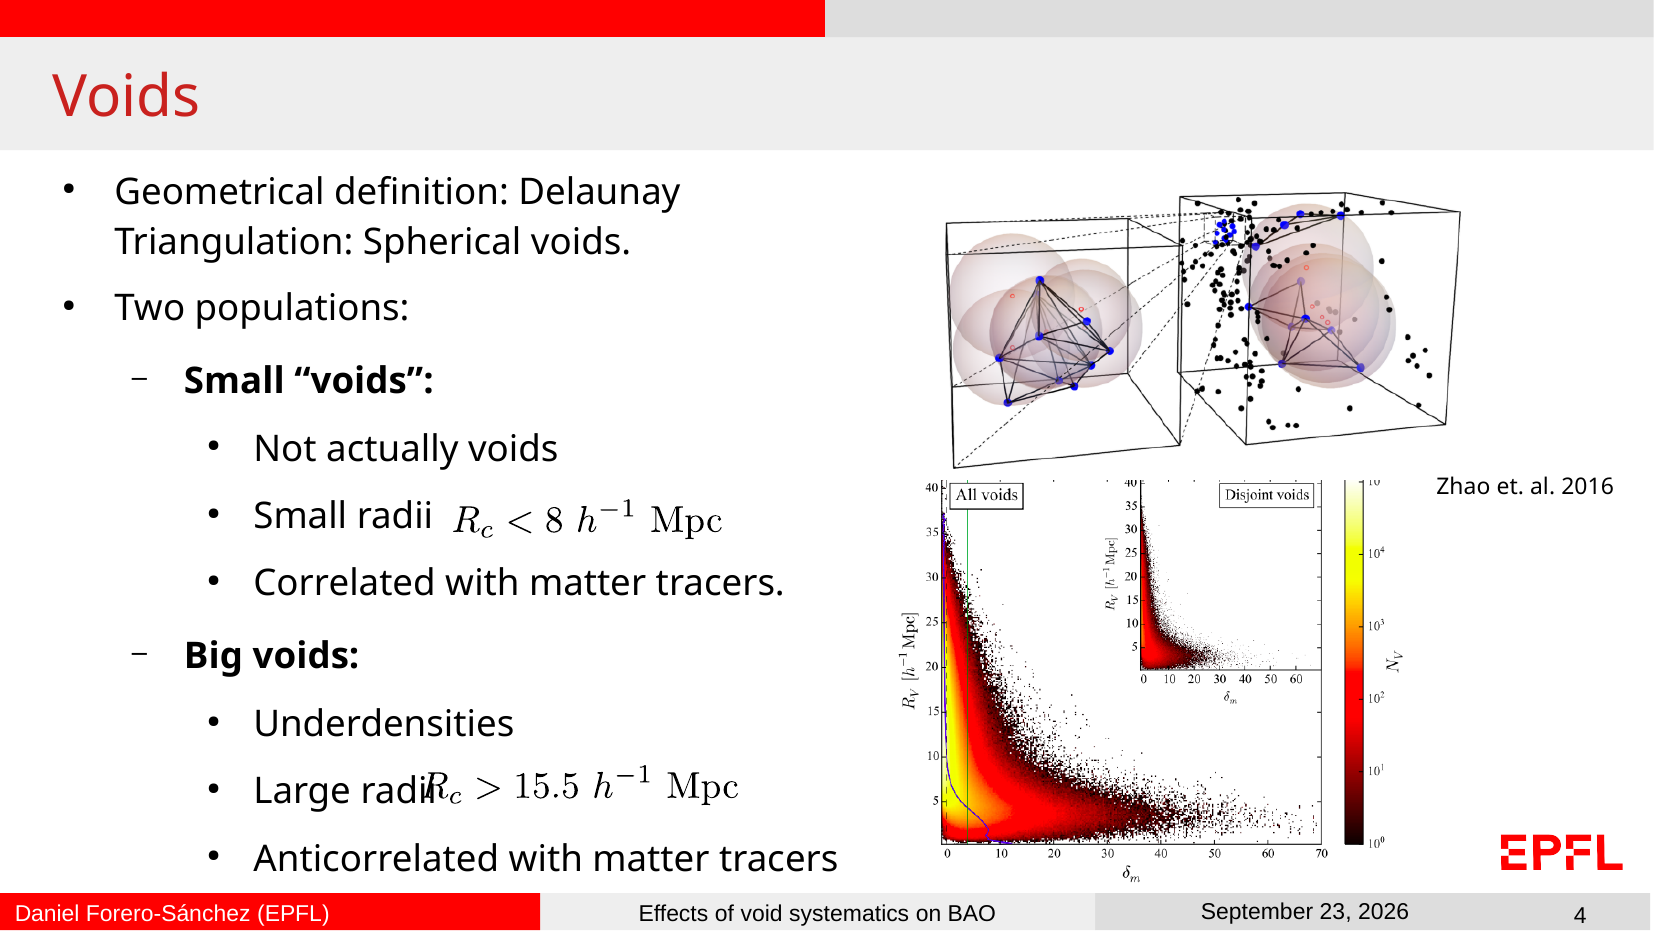

# Voids
Geometrical definition: Delaunay Triangulation: Spherical voids.
Two populations:
Small “voids”:
Not actually voids
Small radii
Correlated with matter tracers.
Big voids:
Underdensities
Large radii
Anticorrelated with matter tracers
Zhao et. al. 2016
Effects of void systematics on BAO
4